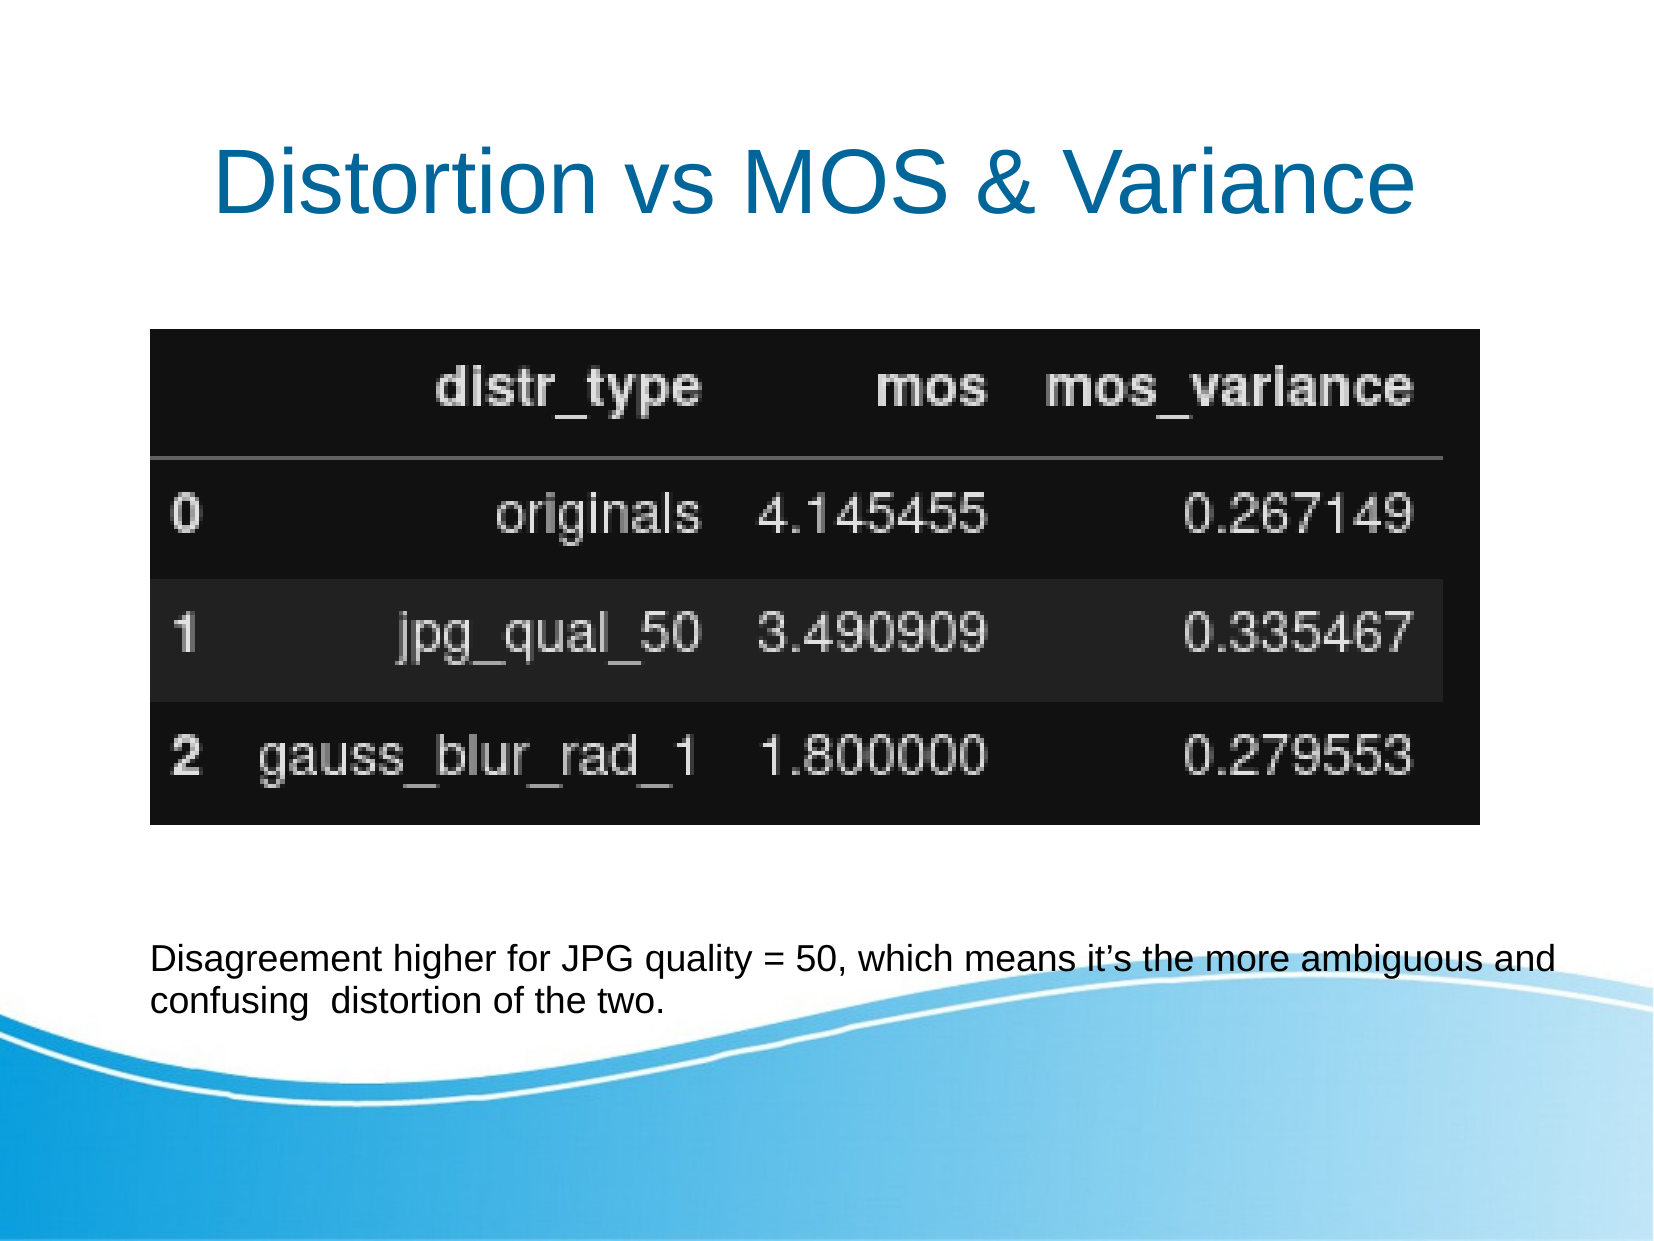

# Distortion vs MOS & Variance
Disagreement higher for JPG quality = 50, which means it’s the more ambiguous and
confusing distortion of the two.